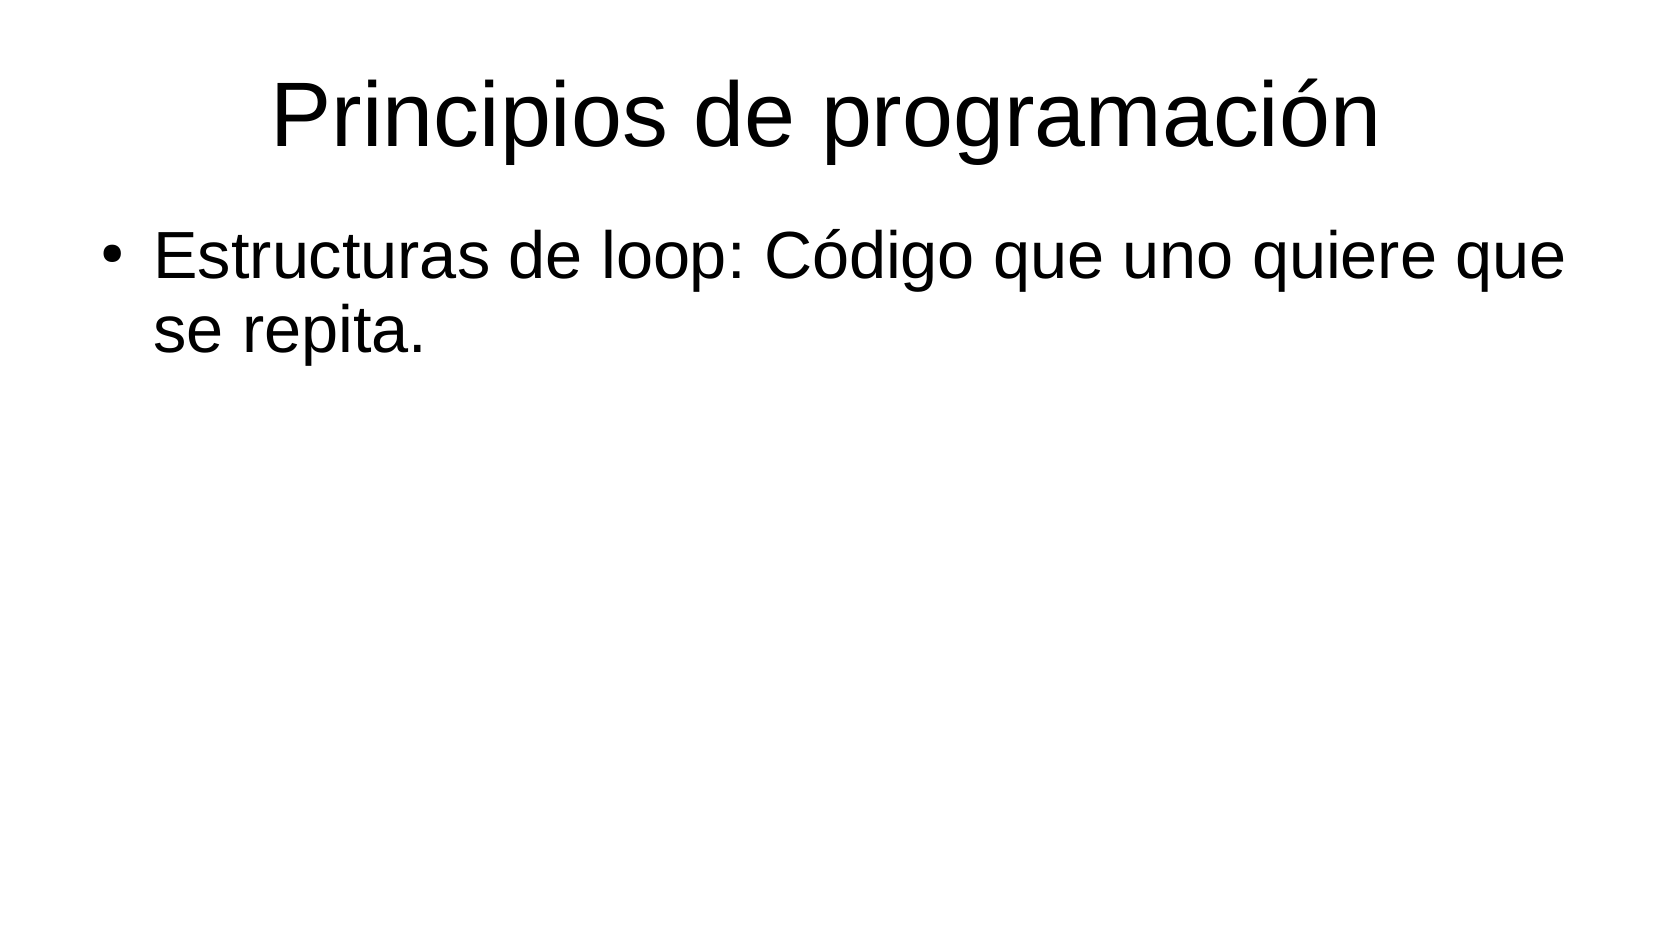

# Principios de programación
Estructuras de loop: Código que uno quiere que se repita.